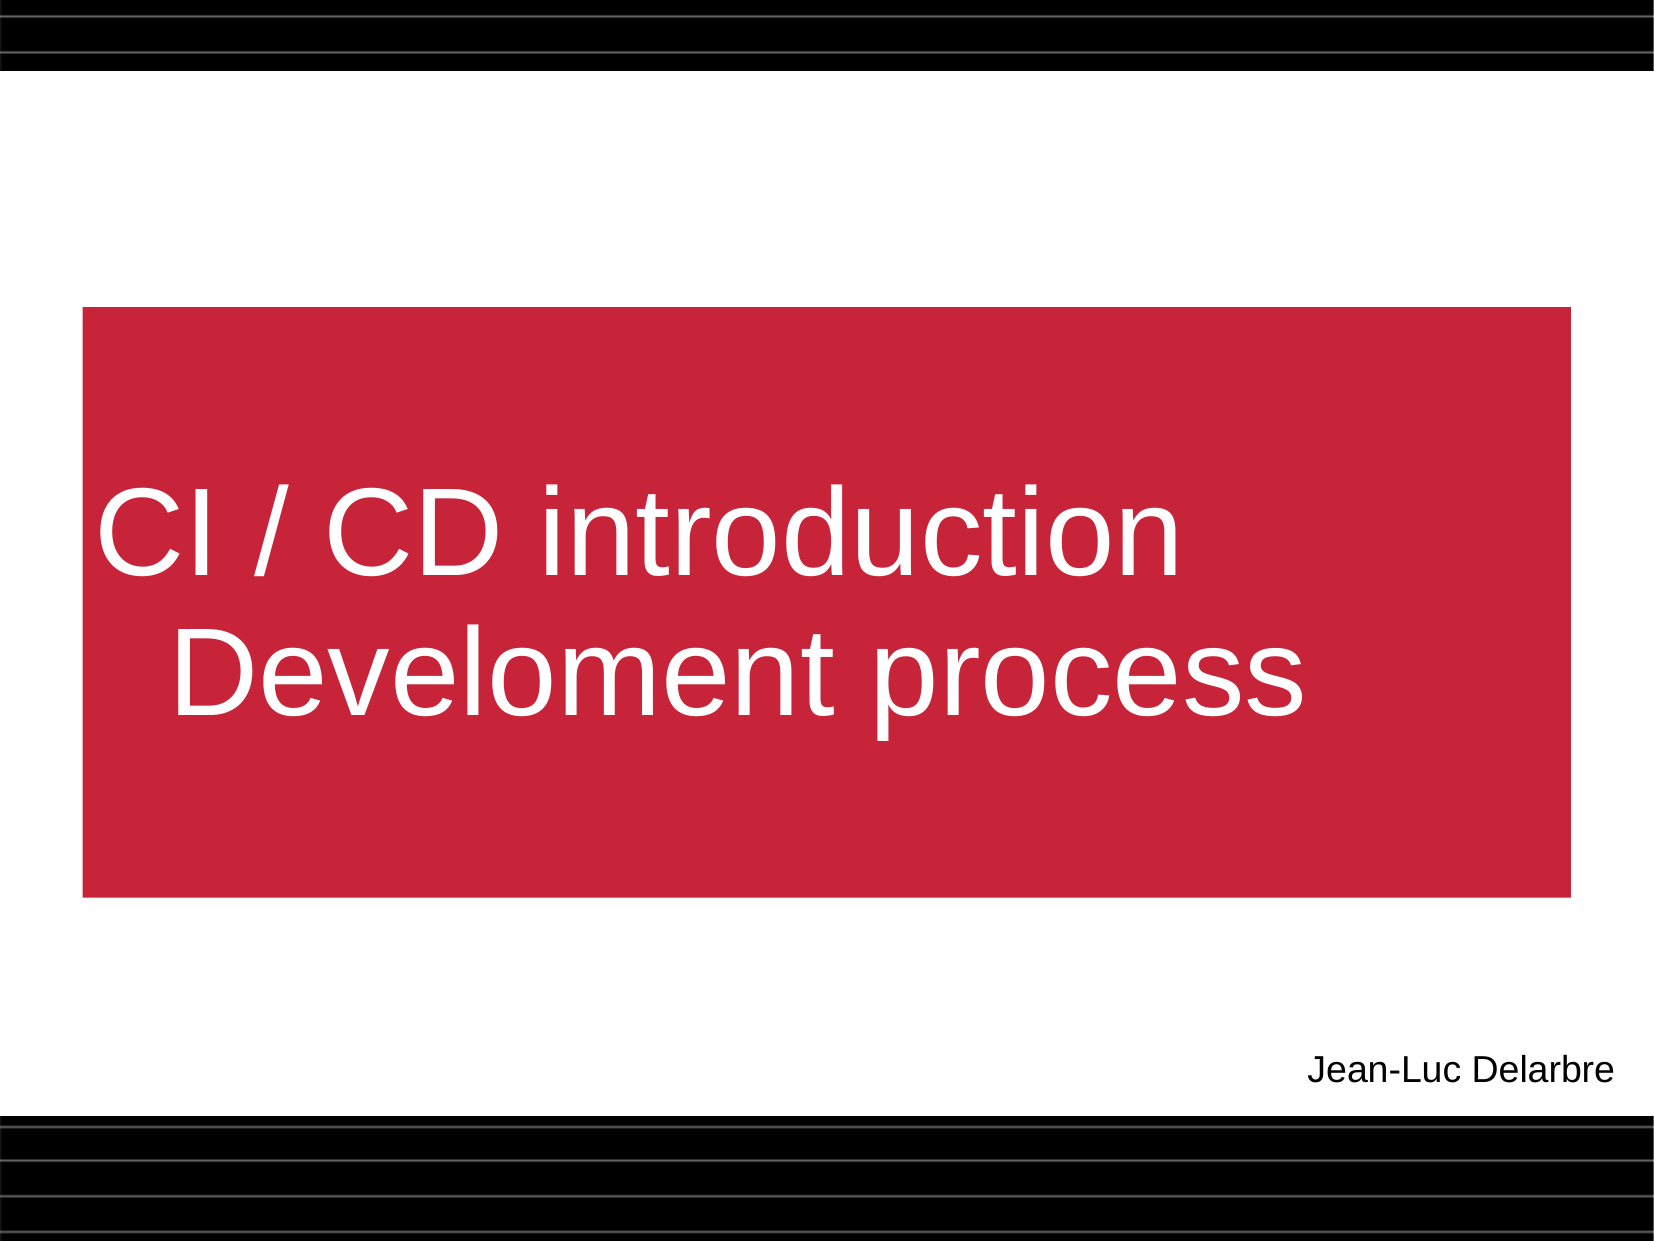

# CI / CD introduction Develoment process
Jean-Luc Delarbre